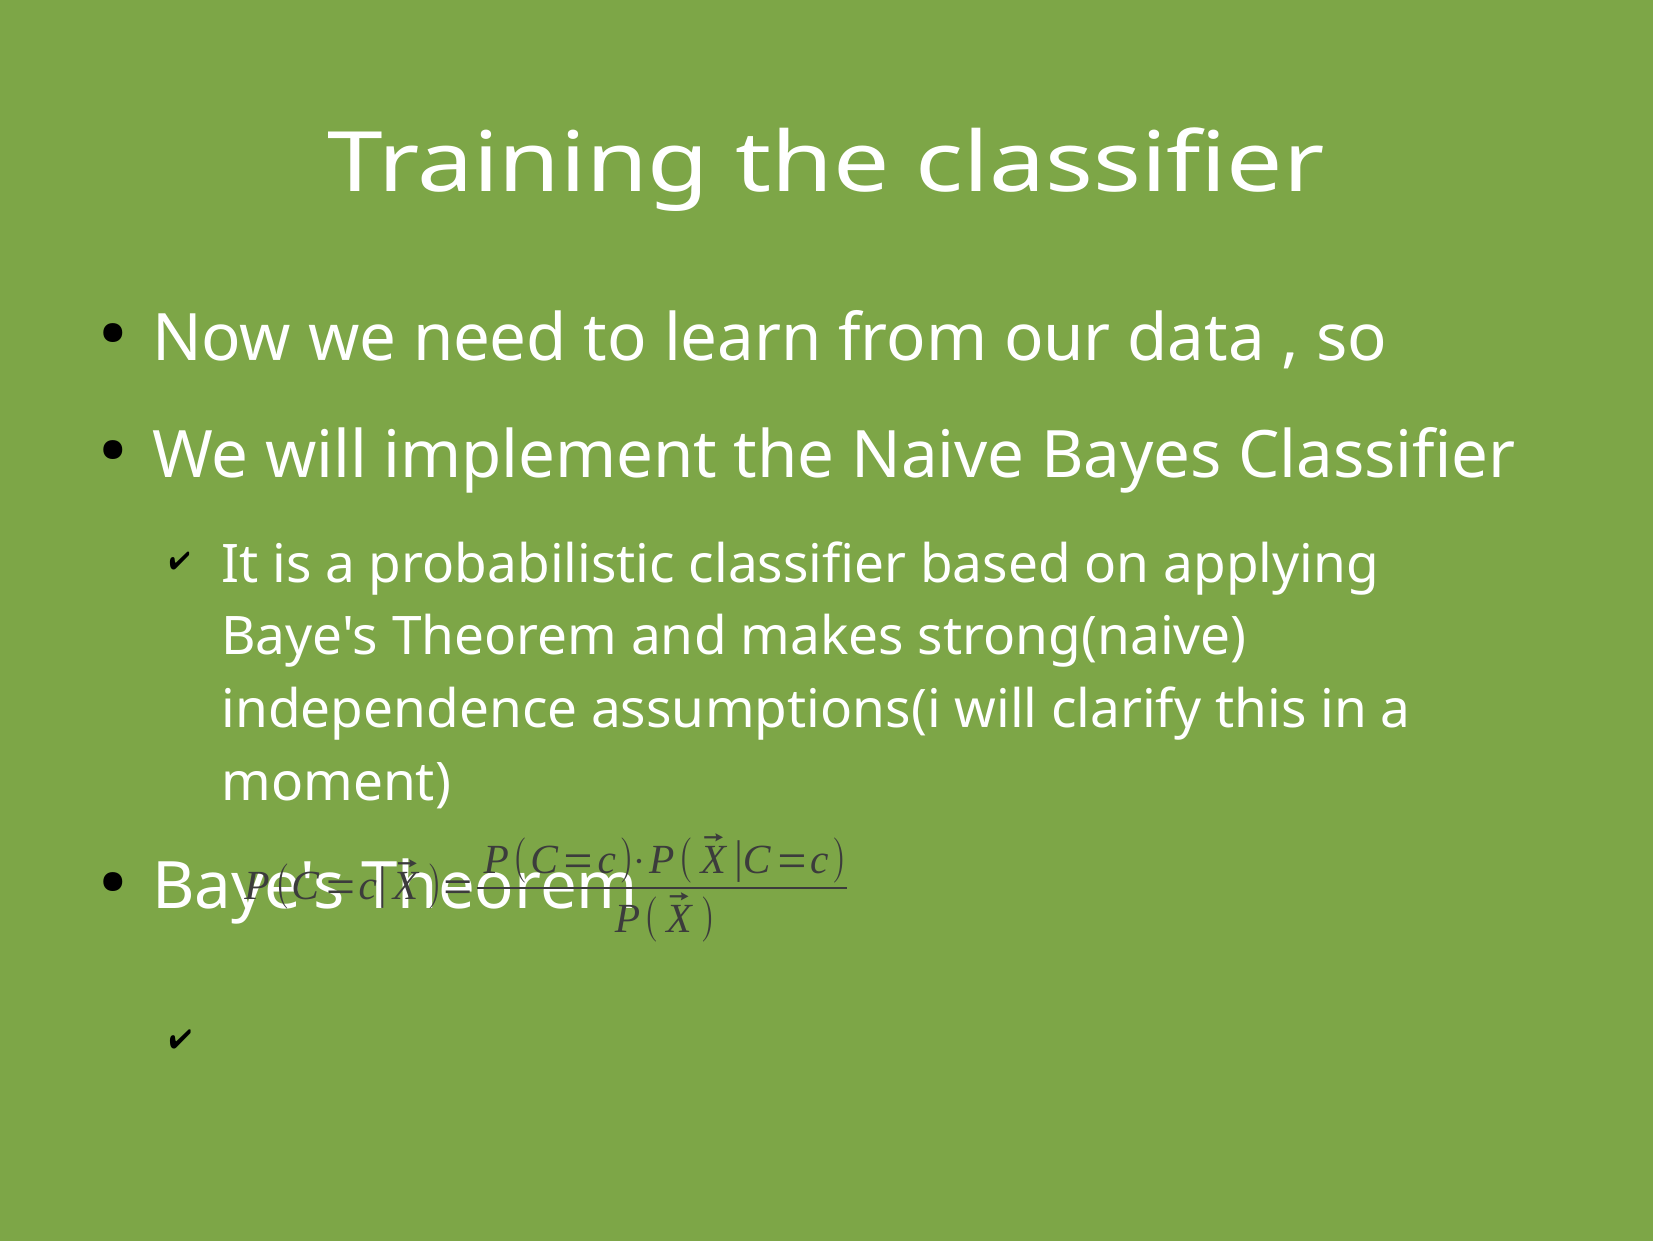

# Training the classifier
Now we need to learn from our data , so
We will implement the Naive Bayes Classifier
It is a probabilistic classifier based on applying Baye's Theorem and makes strong(naive) independence assumptions(i will clarify this in a moment)
Baye's Theorem